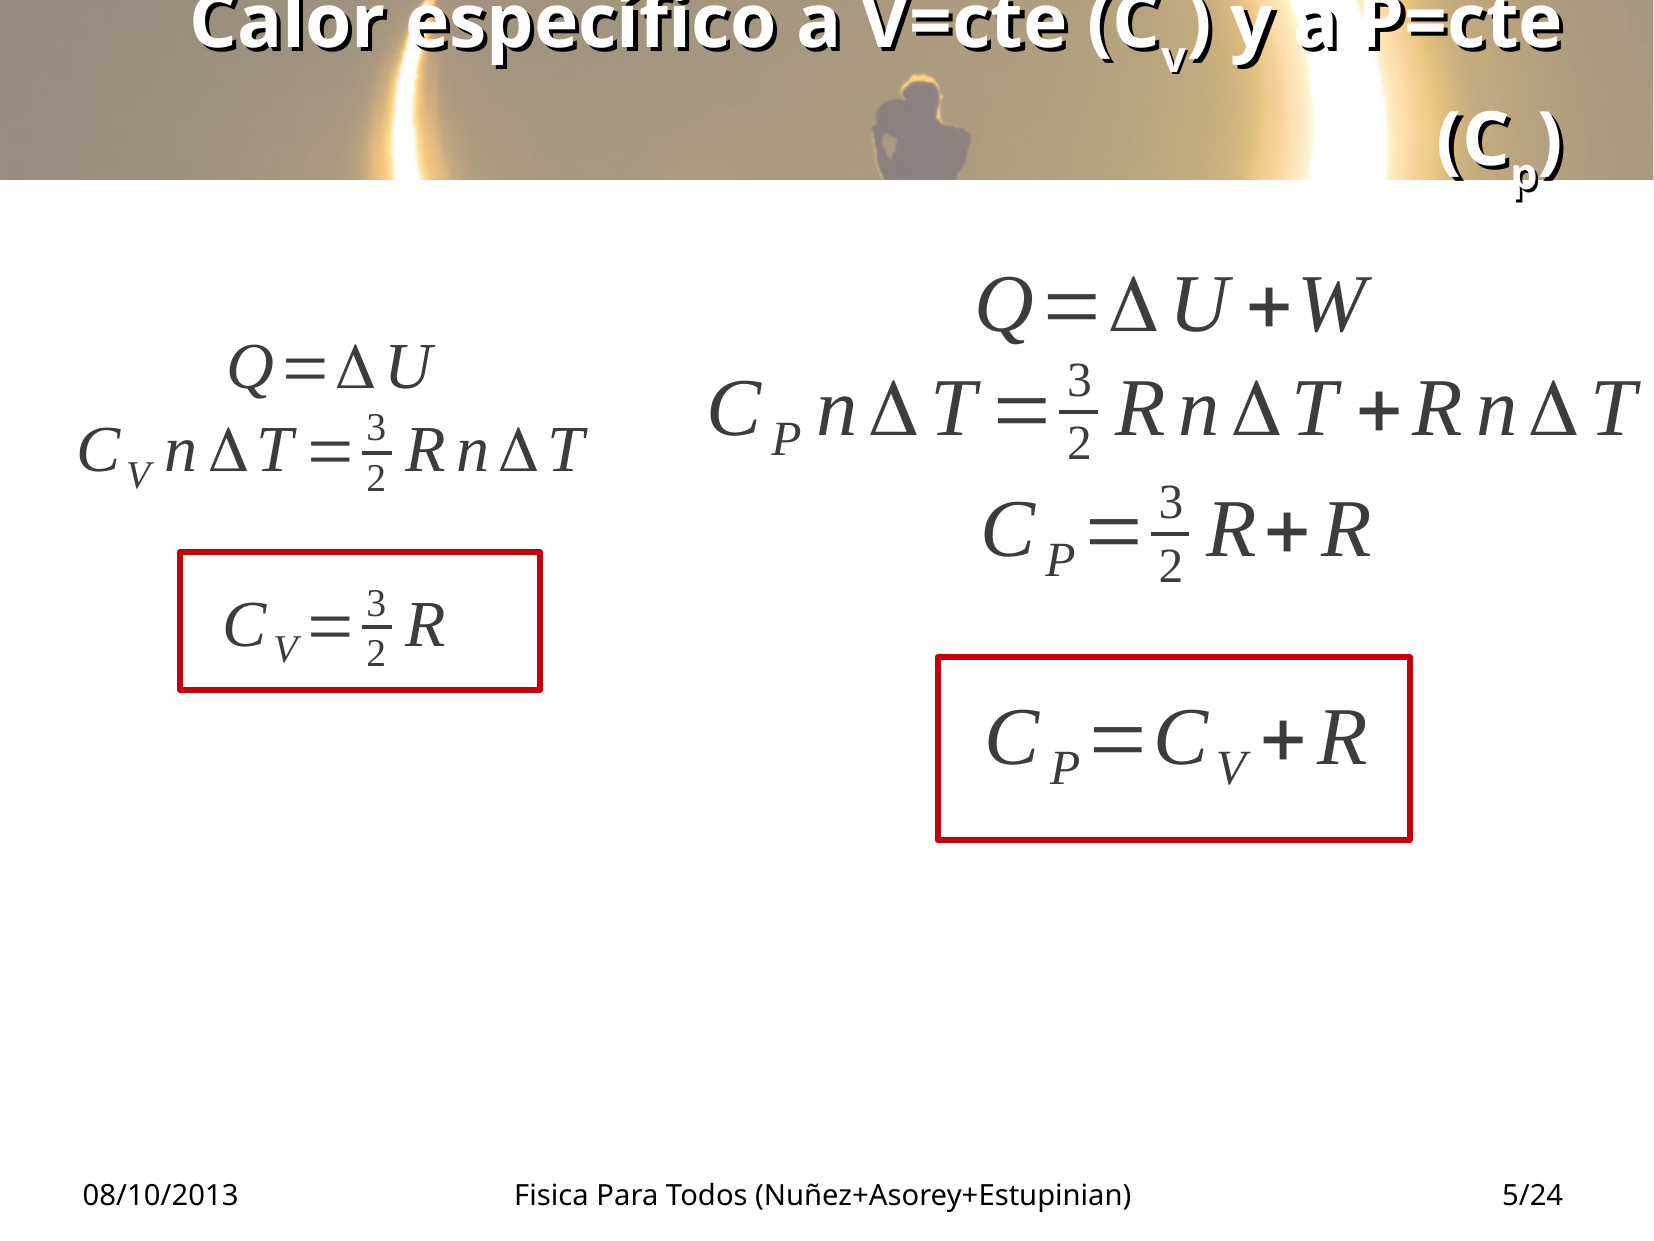

# Calor específico a V=cte (Cv) y a P=cte (Cp)
08/10/2013
Fisica Para Todos (Nuñez+Asorey+Estupinian)
5